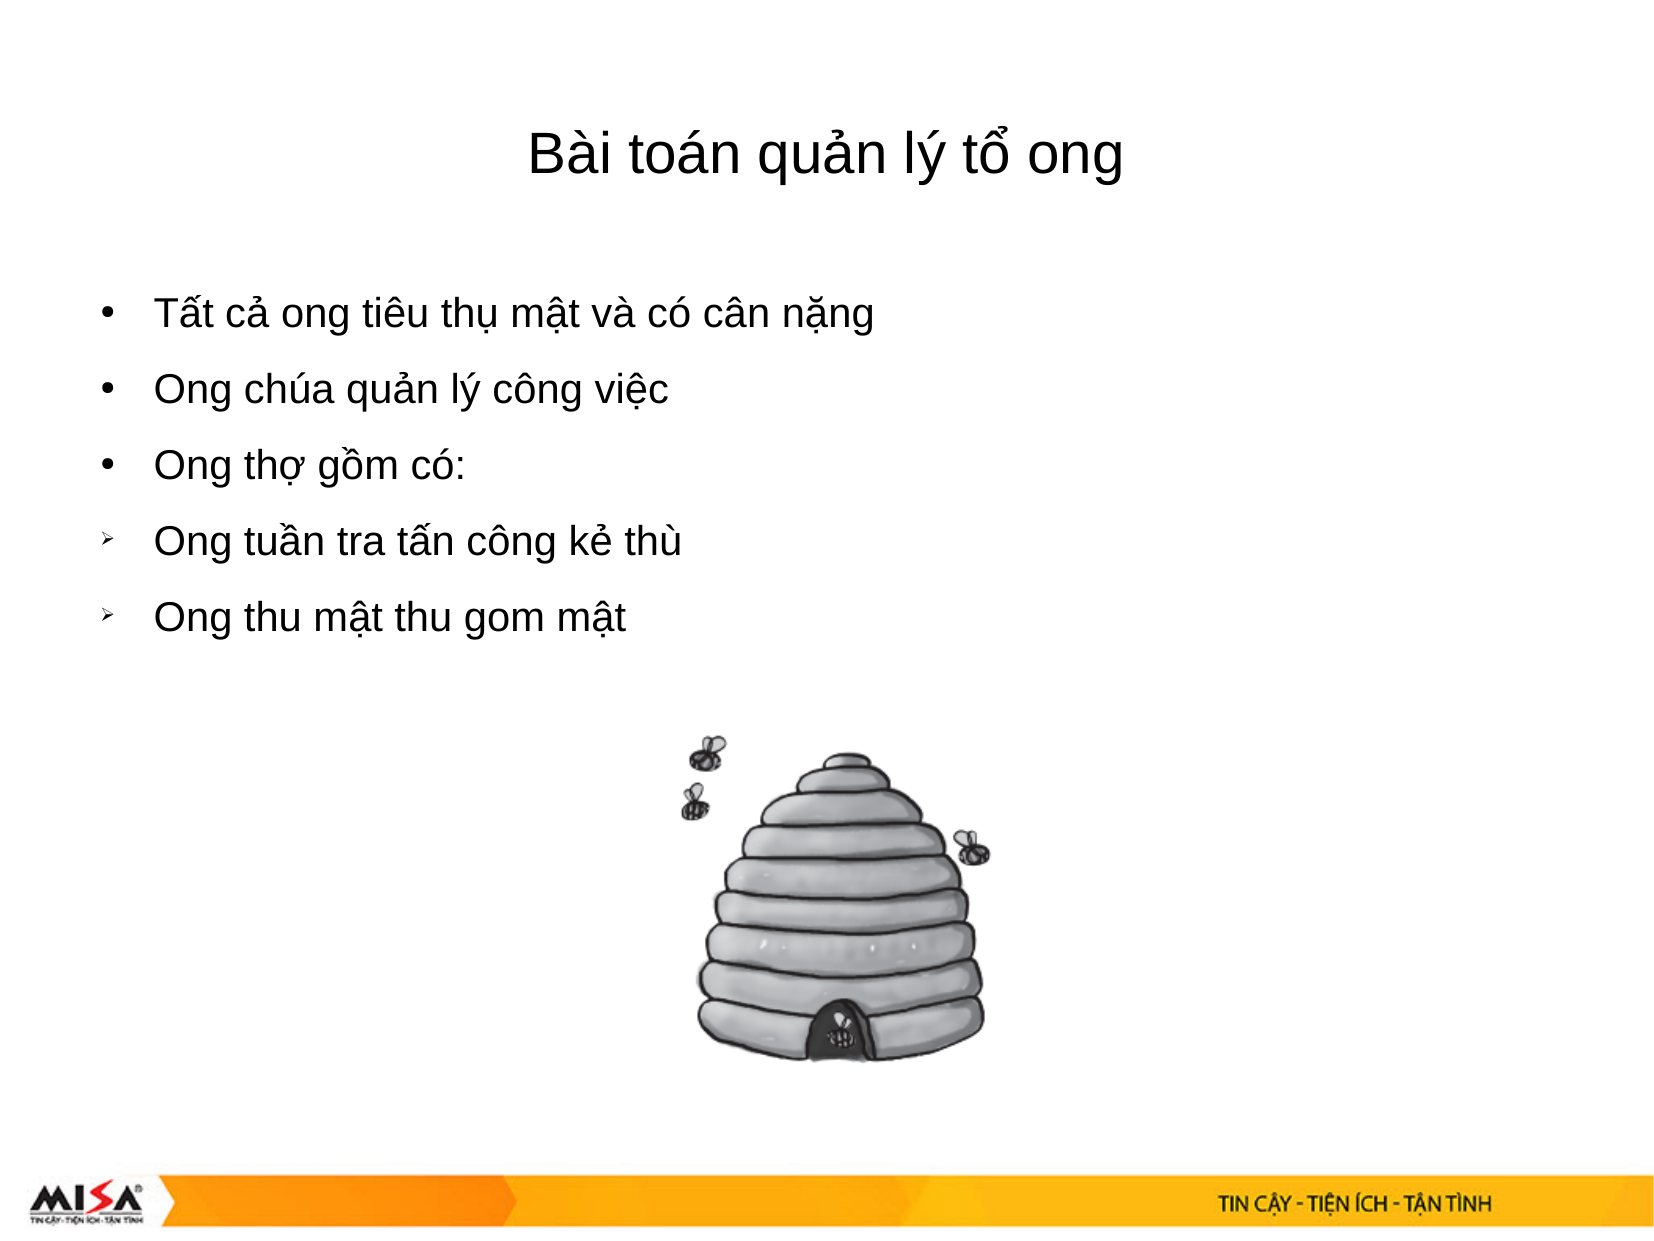

# Bài toán quản lý tổ ong
Tất cả ong tiêu thụ mật và có cân nặng
Ong chúa quản lý công việc
Ong thợ gồm có:
Ong tuần tra tấn công kẻ thù
Ong thu mật thu gom mật